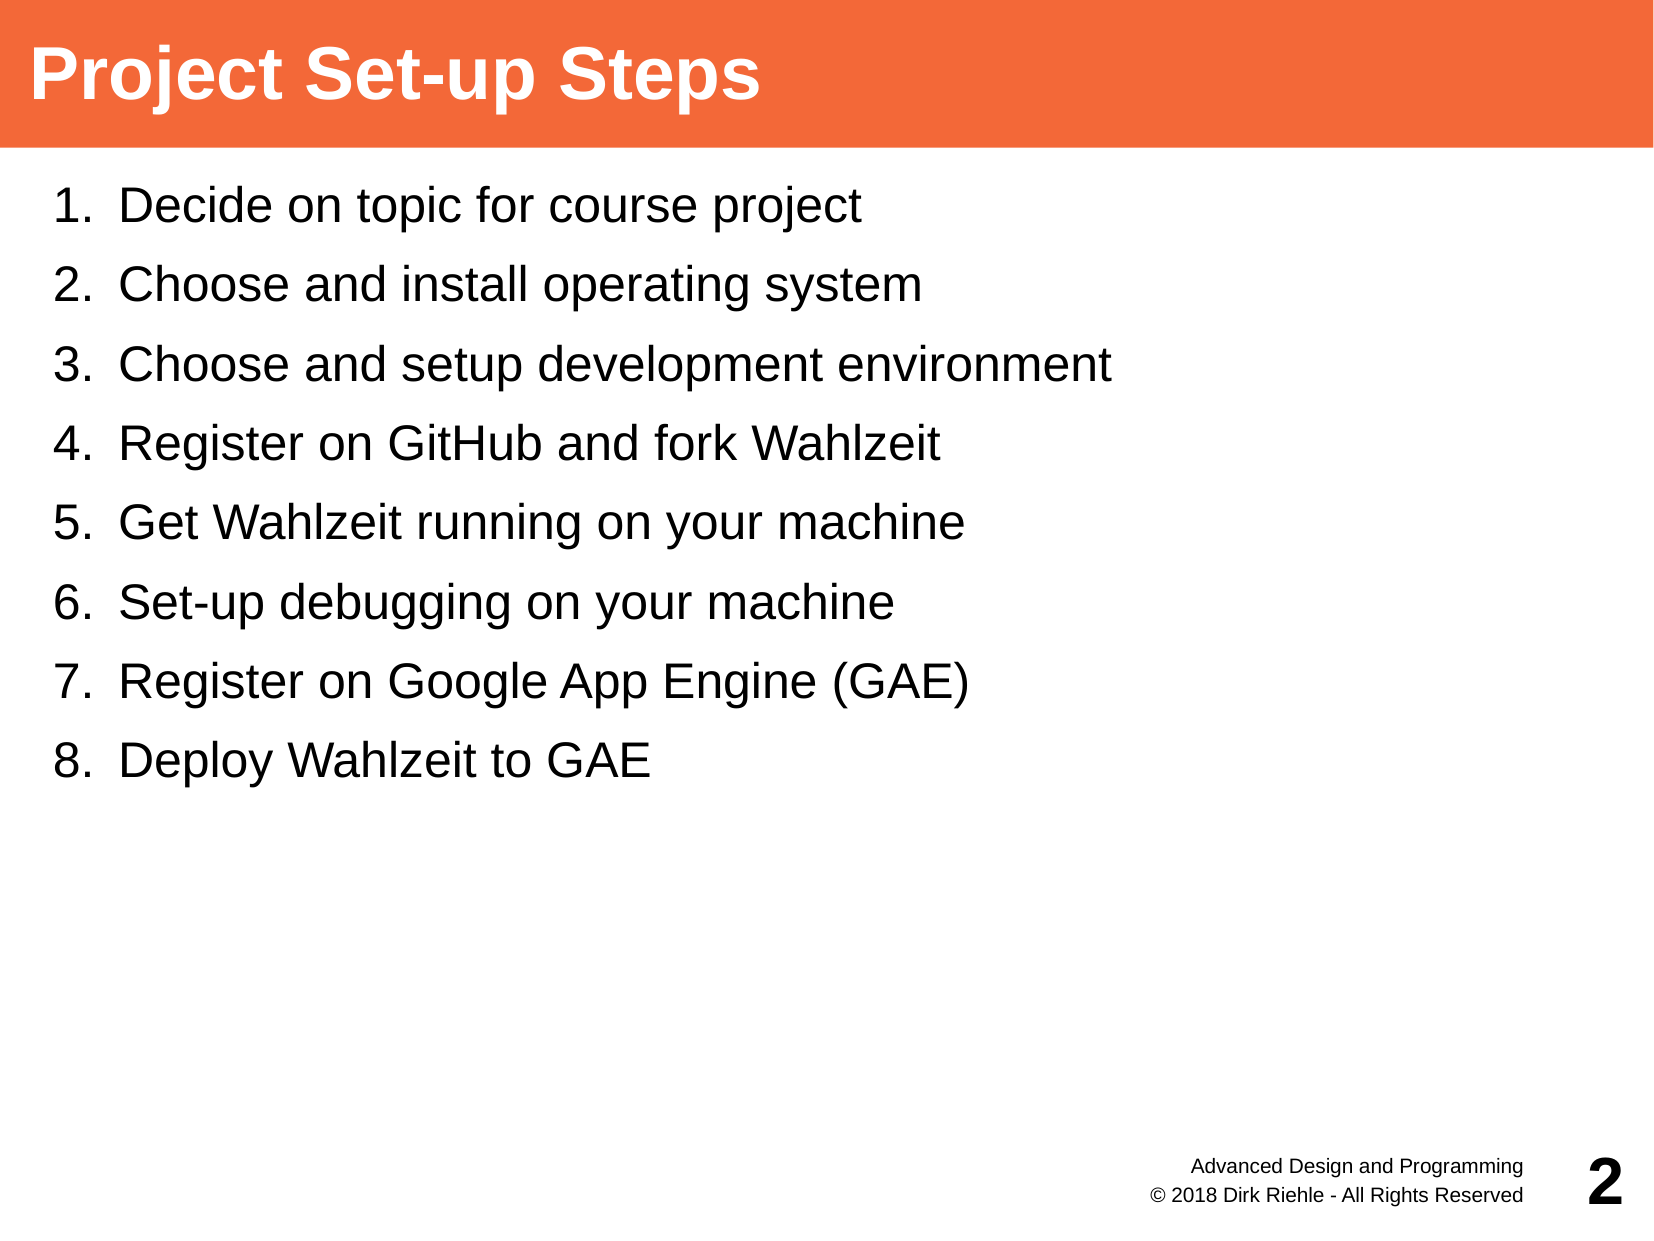

# Project Set-up Steps
Decide on topic for course project
Choose and install operating system
Choose and setup development environment
Register on GitHub and fork Wahlzeit
Get Wahlzeit running on your machine
Set-up debugging on your machine
Register on Google App Engine (GAE)
Deploy Wahlzeit to GAE
Advanced Design and Programming
2
© 2018 Dirk Riehle - All Rights Reserved